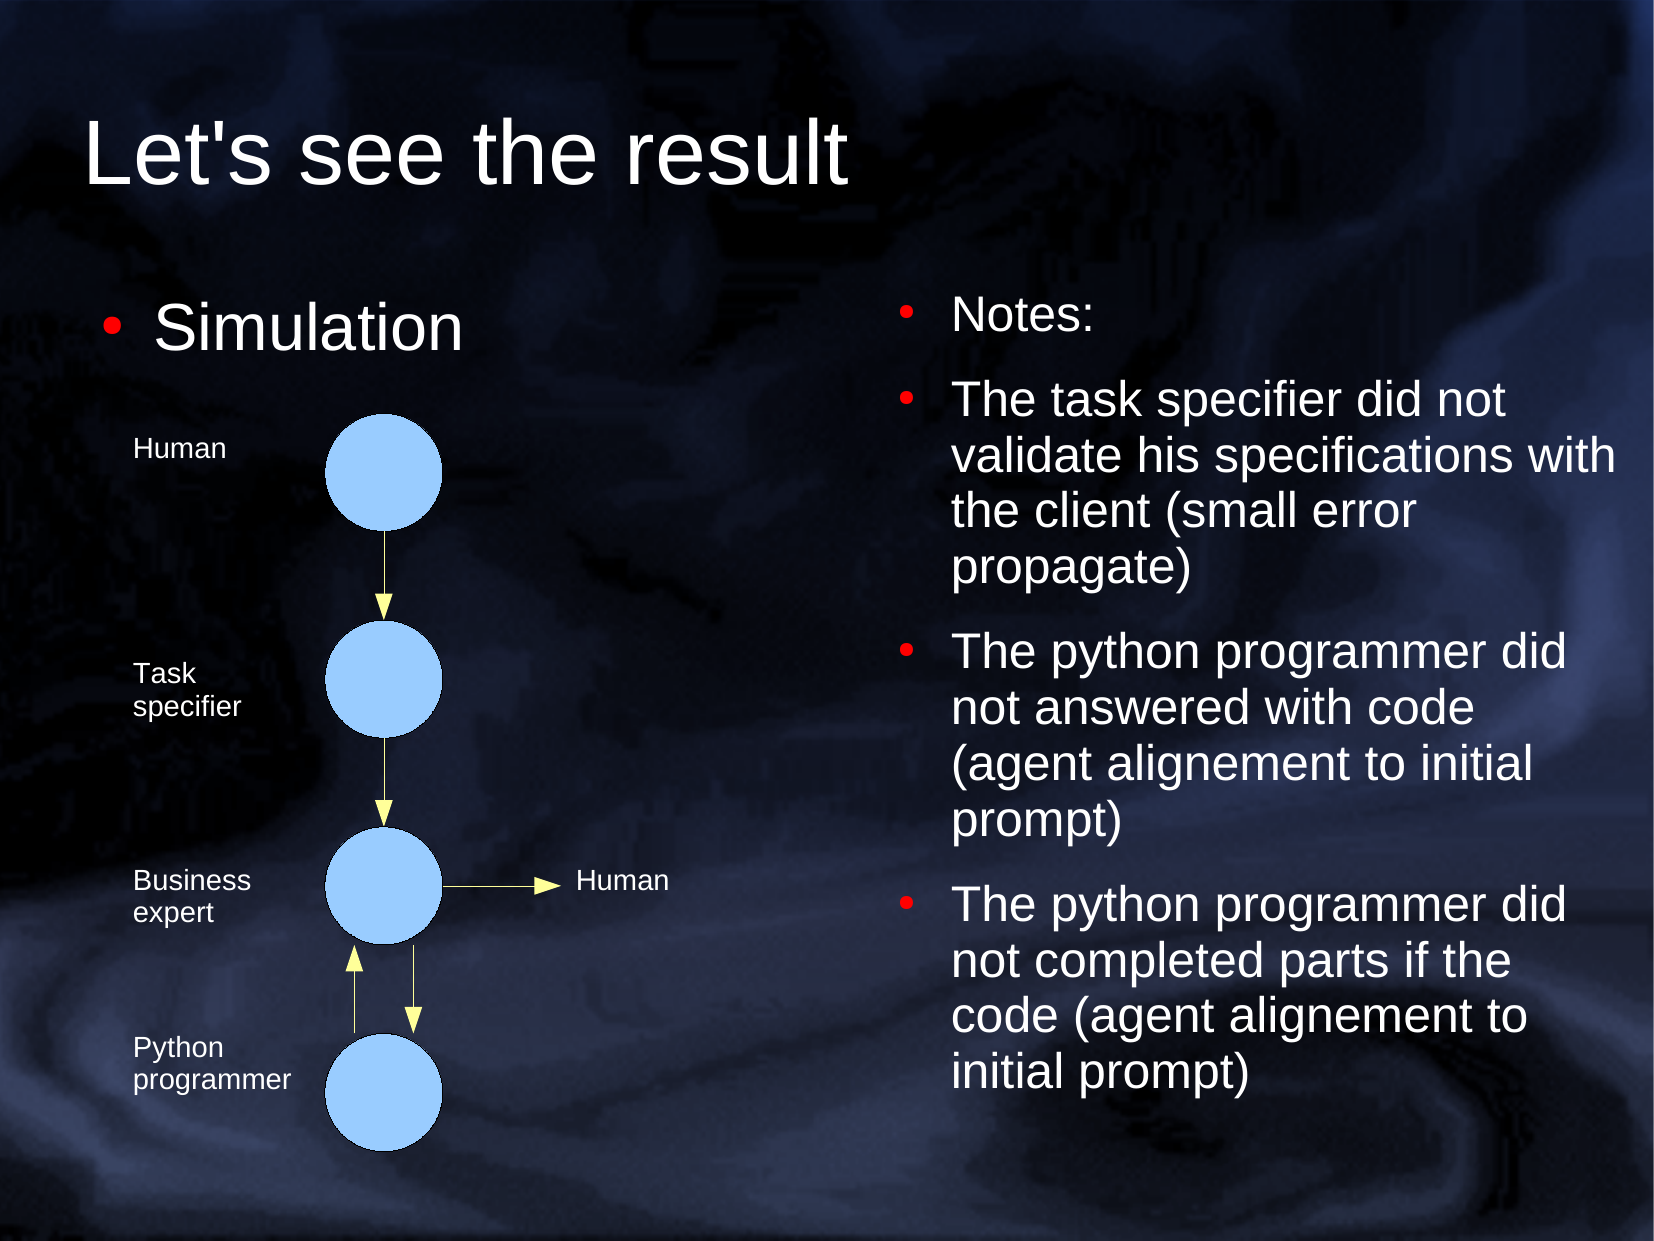

# Let's see the result
Notes:
The task specifier did not validate his specifications with the client (small error propagate)
The python programmer did not answered with code (agent alignement to initial prompt)
The python programmer did not completed parts if the code (agent alignement to initial prompt)
Simulation
Human
Task specifier
Business expert
Human
Python
programmer